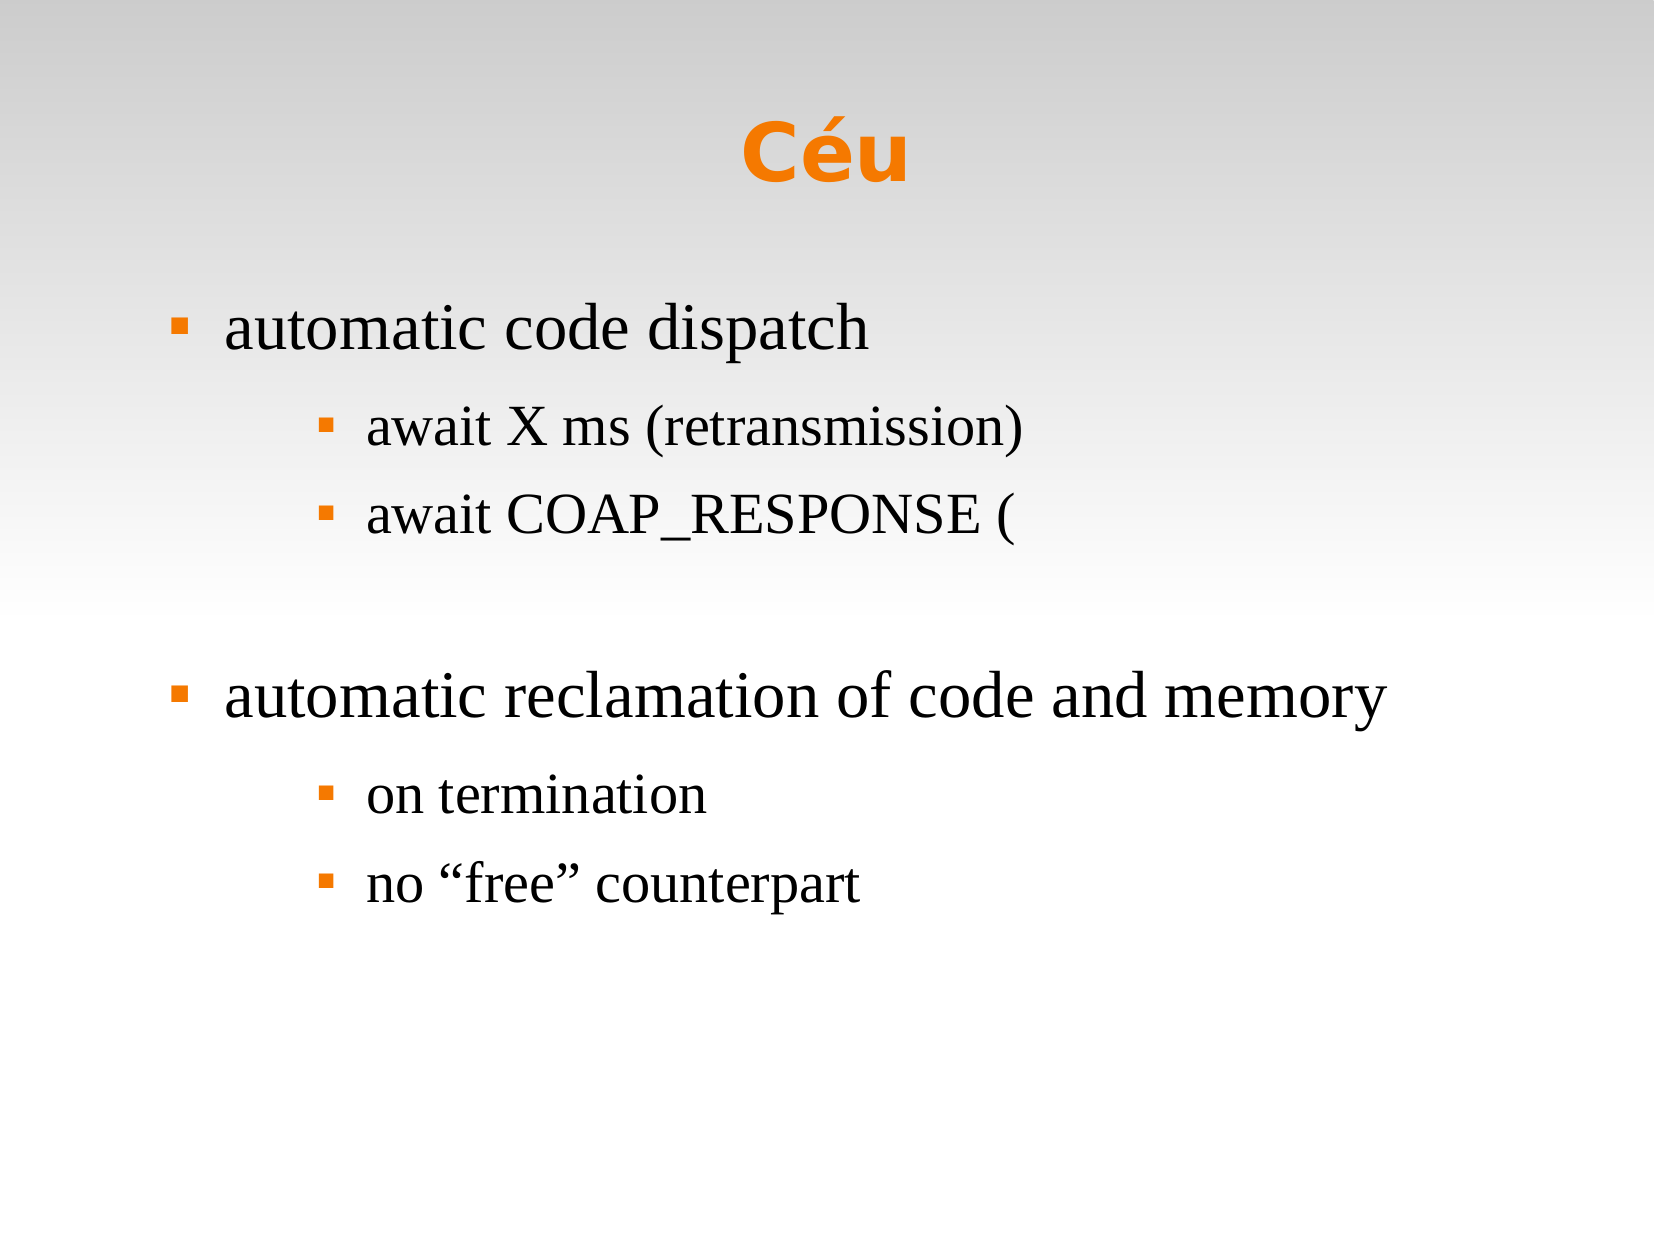

# Céu
automatic code dispatch
await X ms (retransmission)
await COAP_RESPONSE (
automatic reclamation of code and memory
on termination
no “free” counterpart